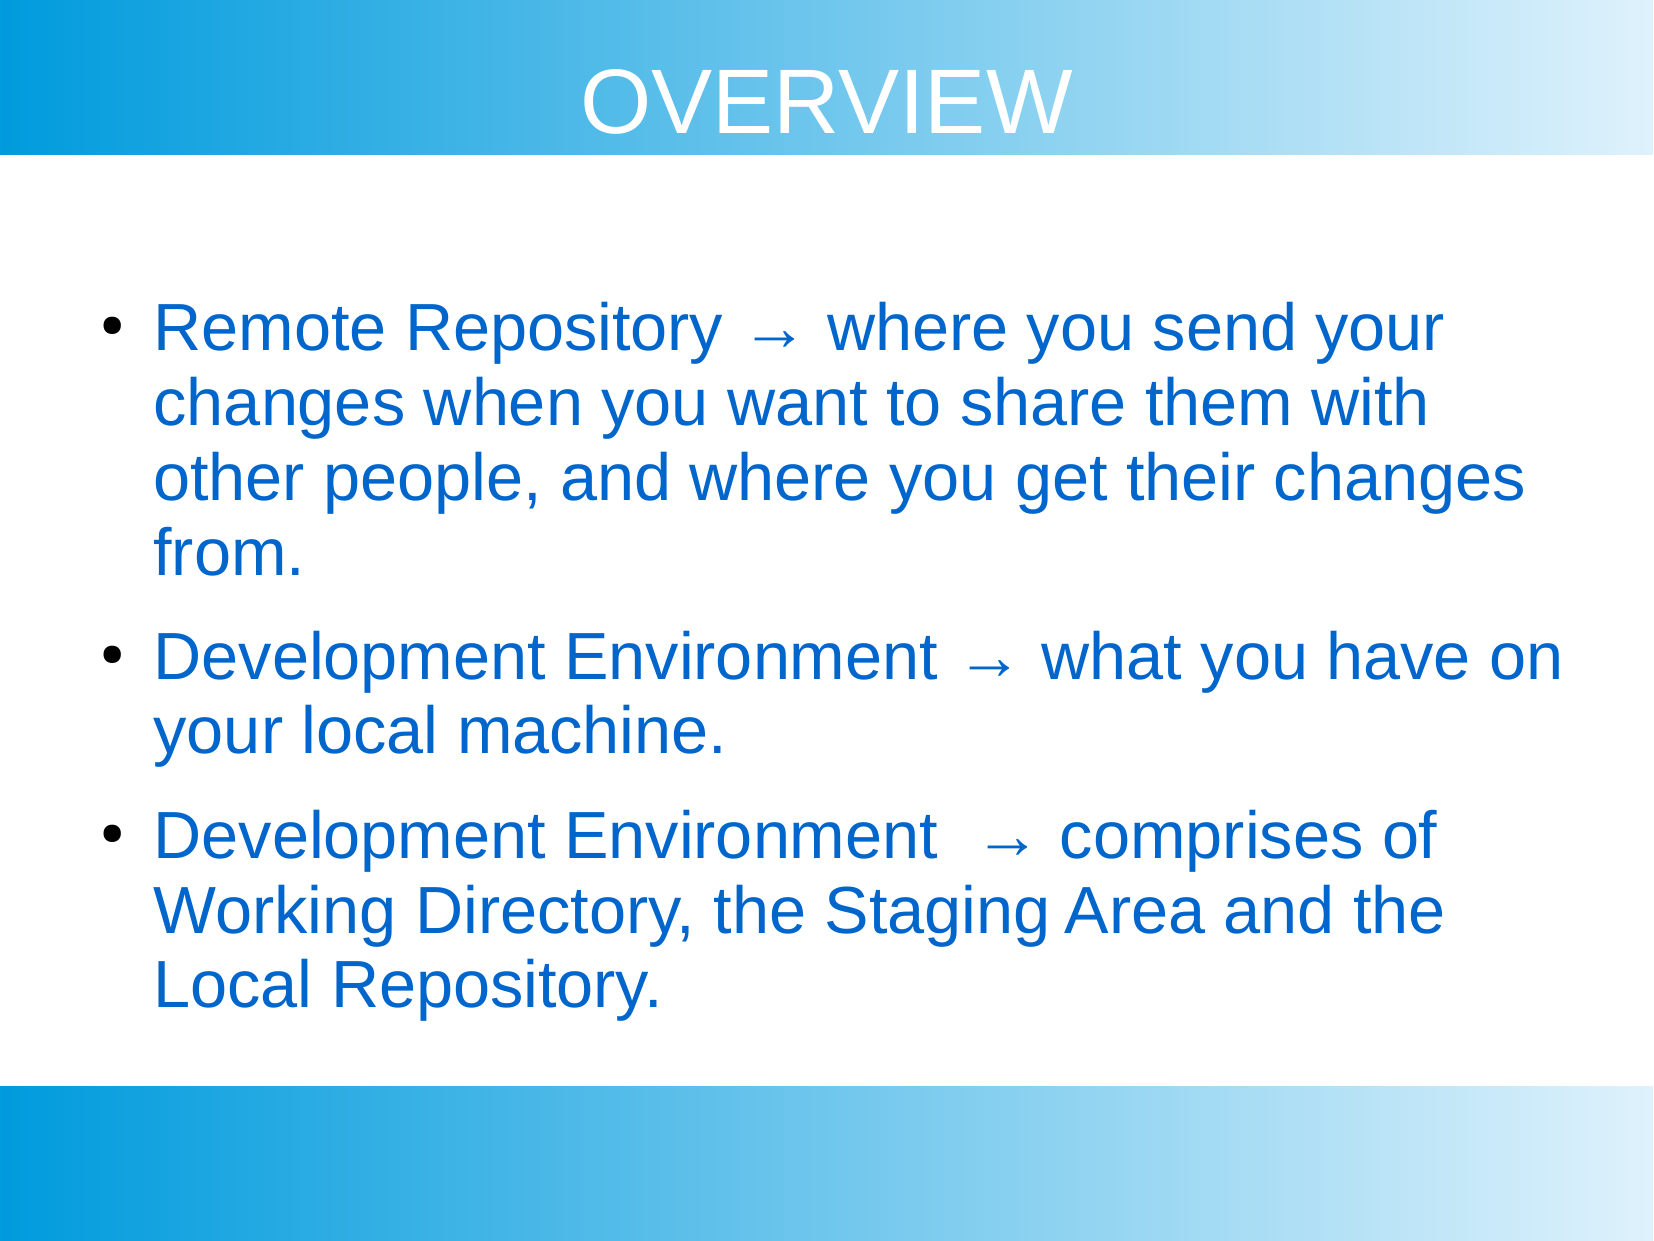

# OVERVIEW
Remote Repository → where you send your changes when you want to share them with other people, and where you get their changes from.
Development Environment → what you have on your local machine.
Development Environment → comprises of Working Directory, the Staging Area and the Local Repository.